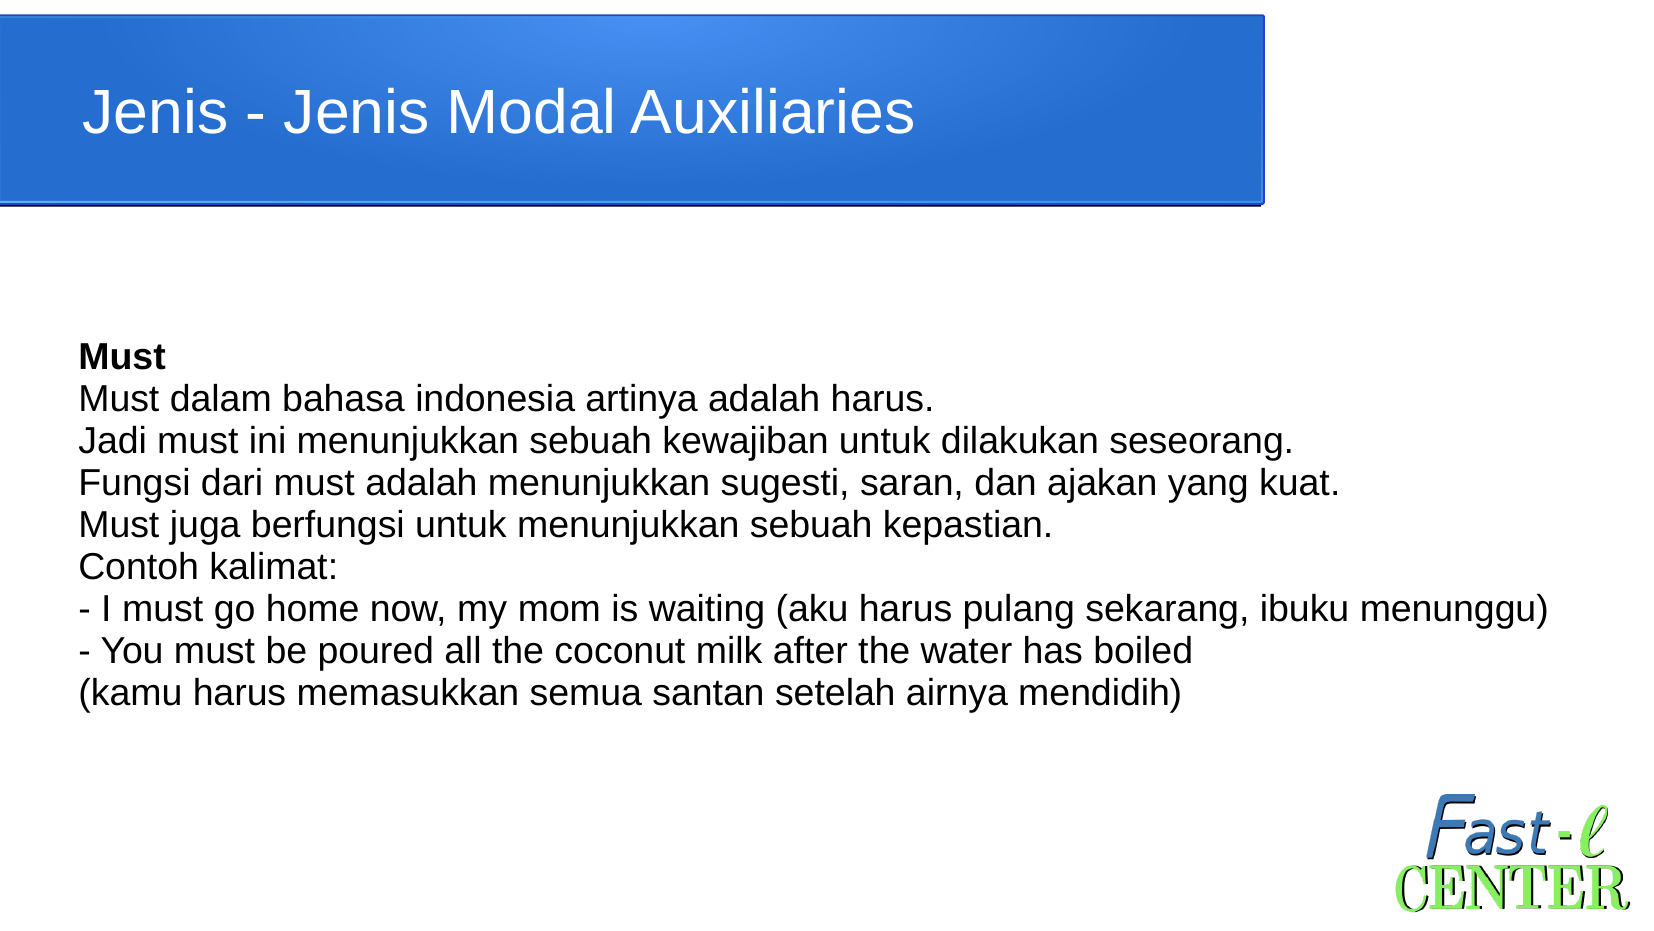

# Jenis - Jenis Modal Auxiliaries
Must
Must dalam bahasa indonesia artinya adalah harus.
Jadi must ini menunjukkan sebuah kewajiban untuk dilakukan seseorang.
Fungsi dari must adalah menunjukkan sugesti, saran, dan ajakan yang kuat.
Must juga berfungsi untuk menunjukkan sebuah kepastian.
Contoh kalimat:
- I must go home now, my mom is waiting (aku harus pulang sekarang, ibuku menunggu)
- You must be poured all the coconut milk after the water has boiled
(kamu harus memasukkan semua santan setelah airnya mendidih)